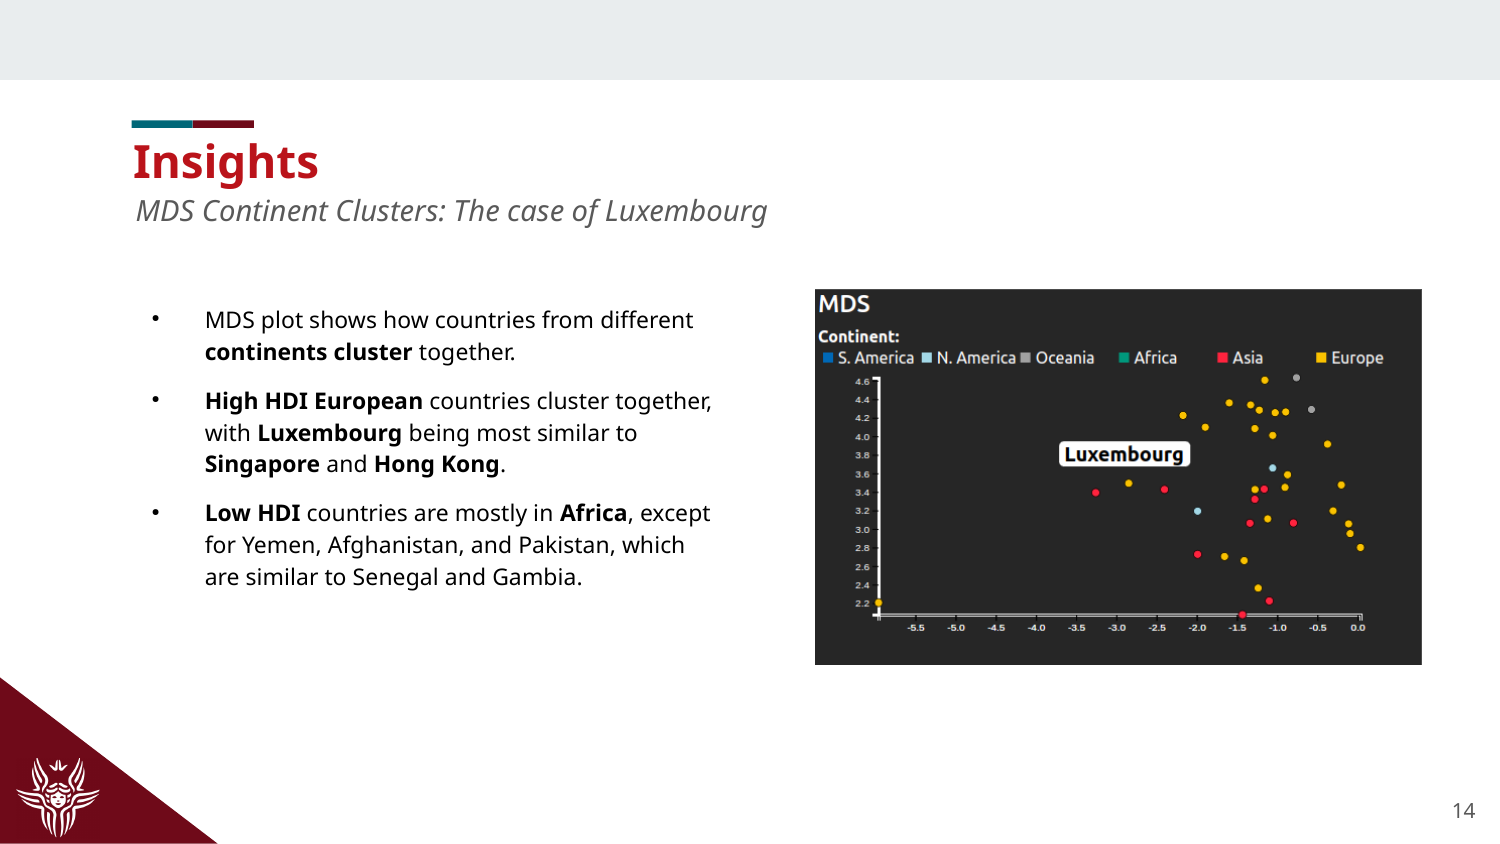

# Insights
MDS Continent Clusters: The case of Luxembourg
MDS plot shows how countries from different continents cluster together.
High HDI European countries cluster together, with Luxembourg being most similar to Singapore and Hong Kong.
Low HDI countries are mostly in Africa, except for Yemen, Afghanistan, and Pakistan, which are similar to Senegal and Gambia.